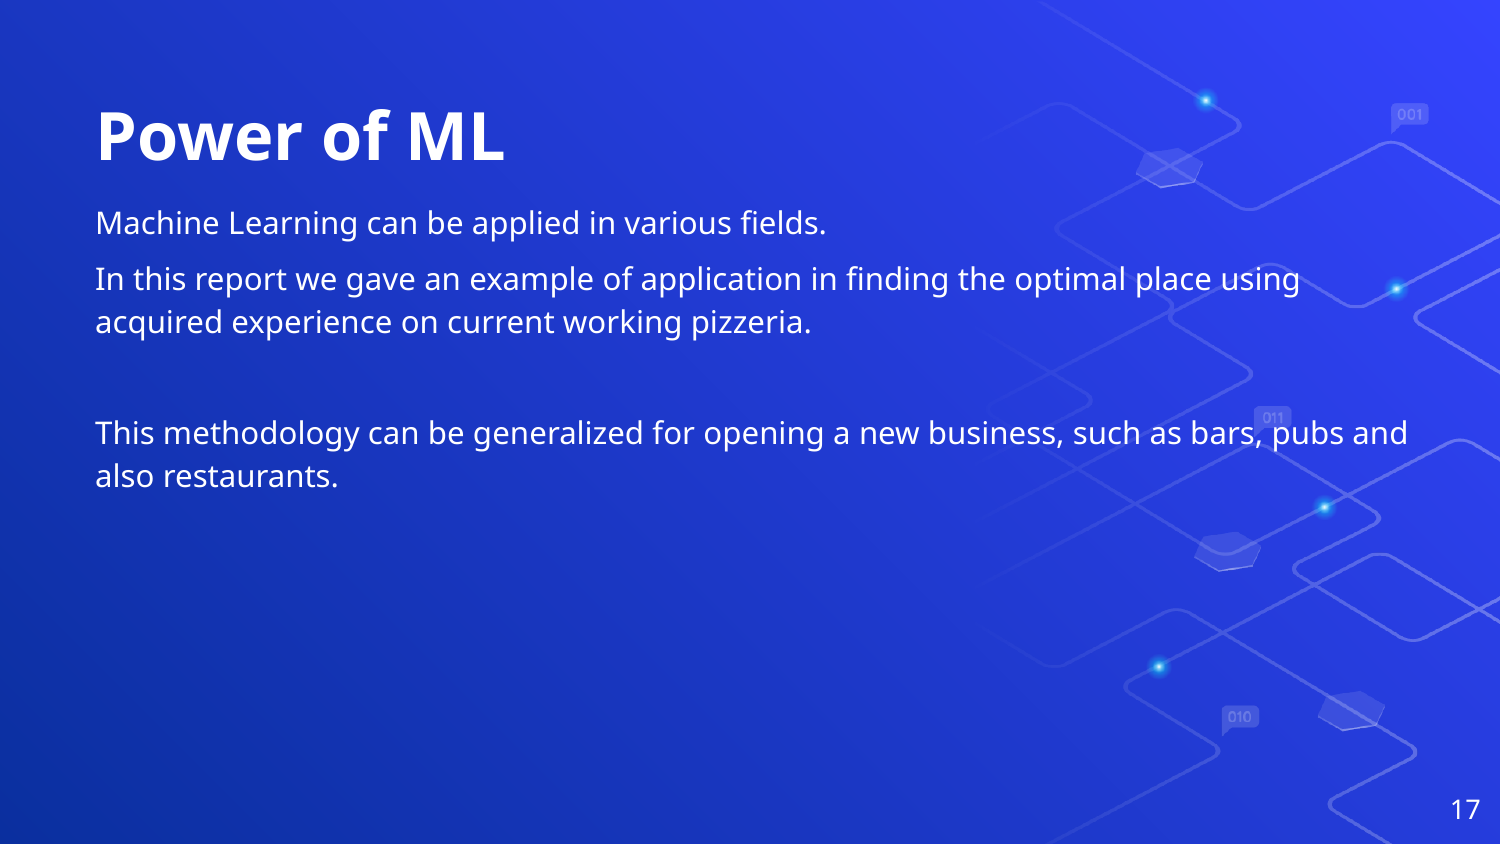

Power of ML
Machine Learning can be applied in various fields.
In this report we gave an example of application in finding the optimal place using acquired experience on current working pizzeria.
This methodology can be generalized for opening a new business, such as bars, pubs and also restaurants.